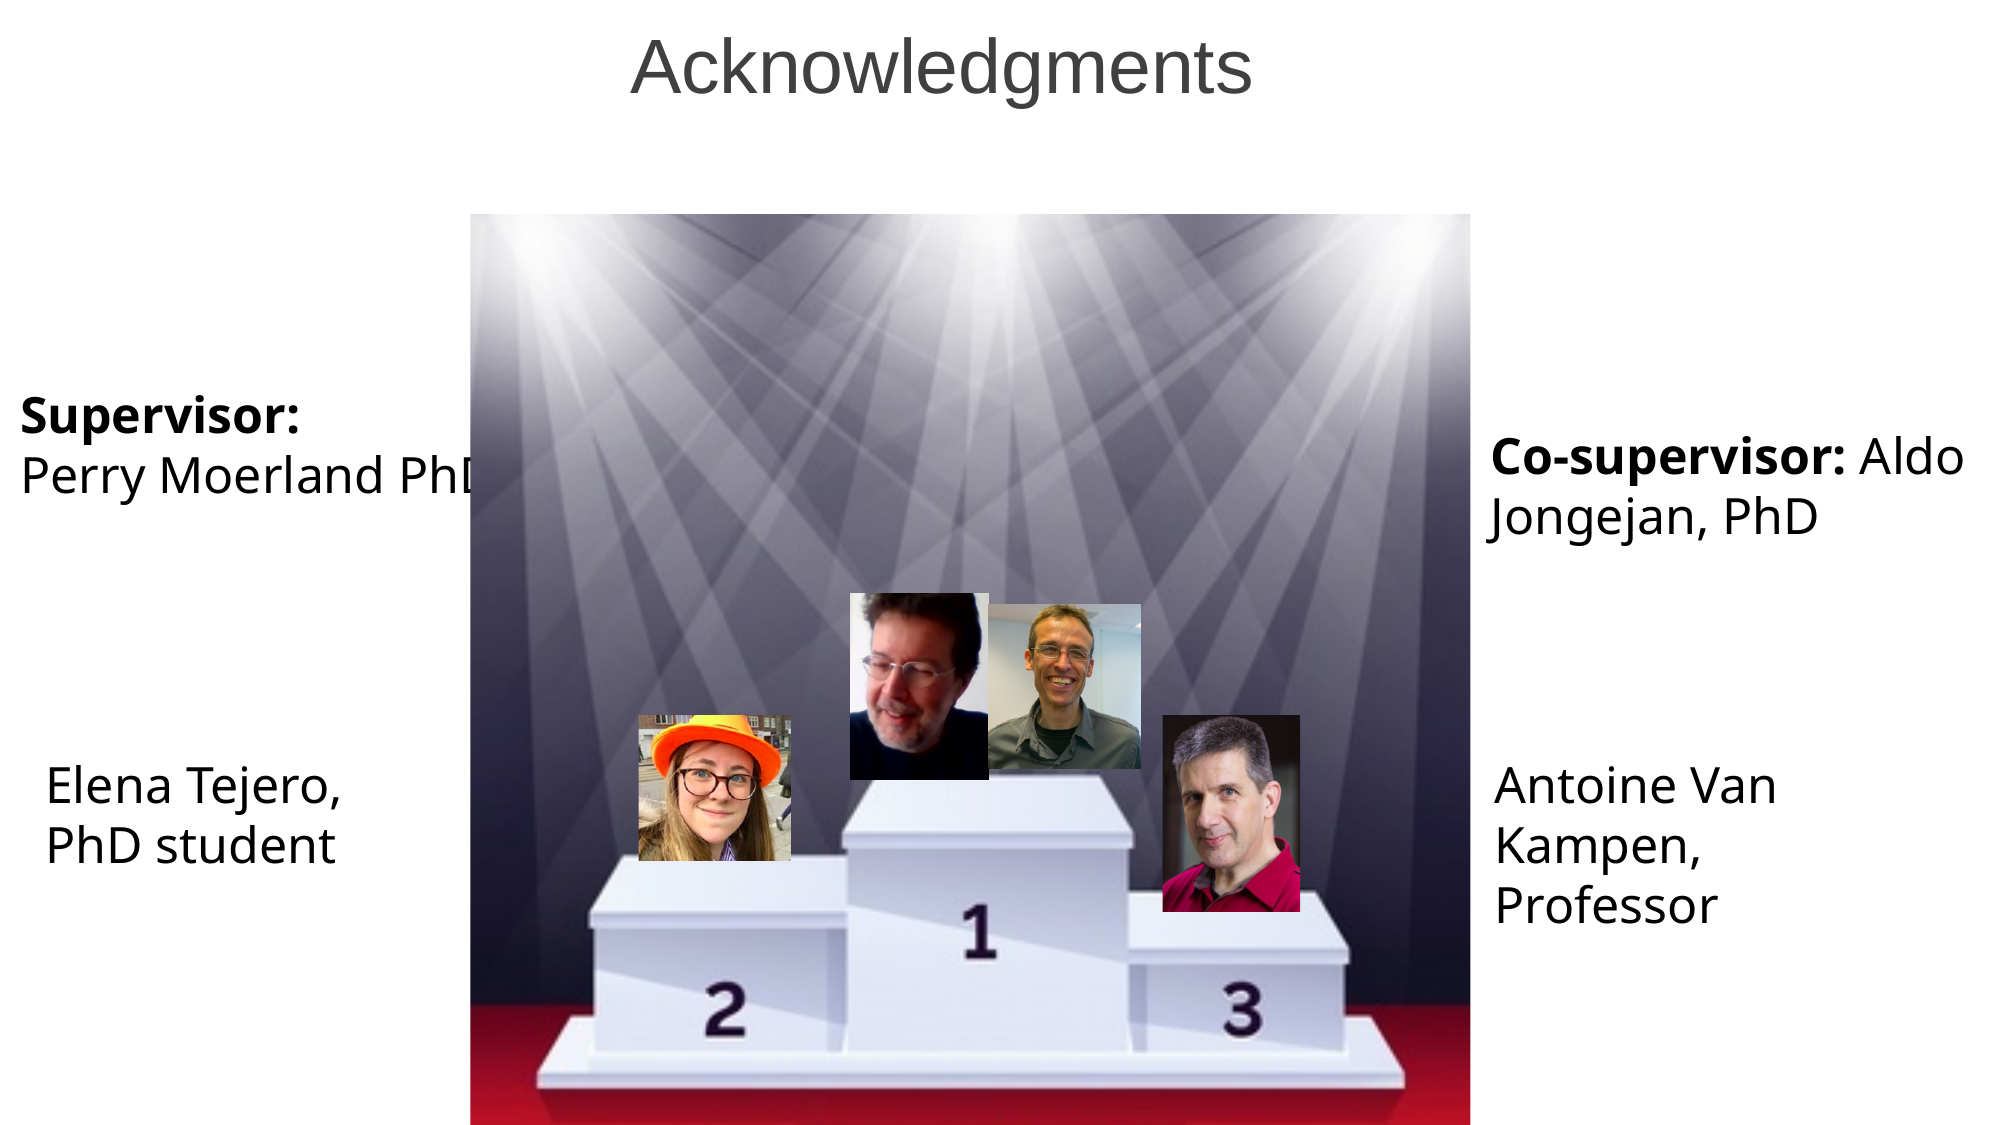

Acknowledgments
Supervisor:
Perry Moerland PhD
Co-supervisor: Aldo Jongejan, PhD
Elena Tejero, PhD student
Antoine Van Kampen, Professor